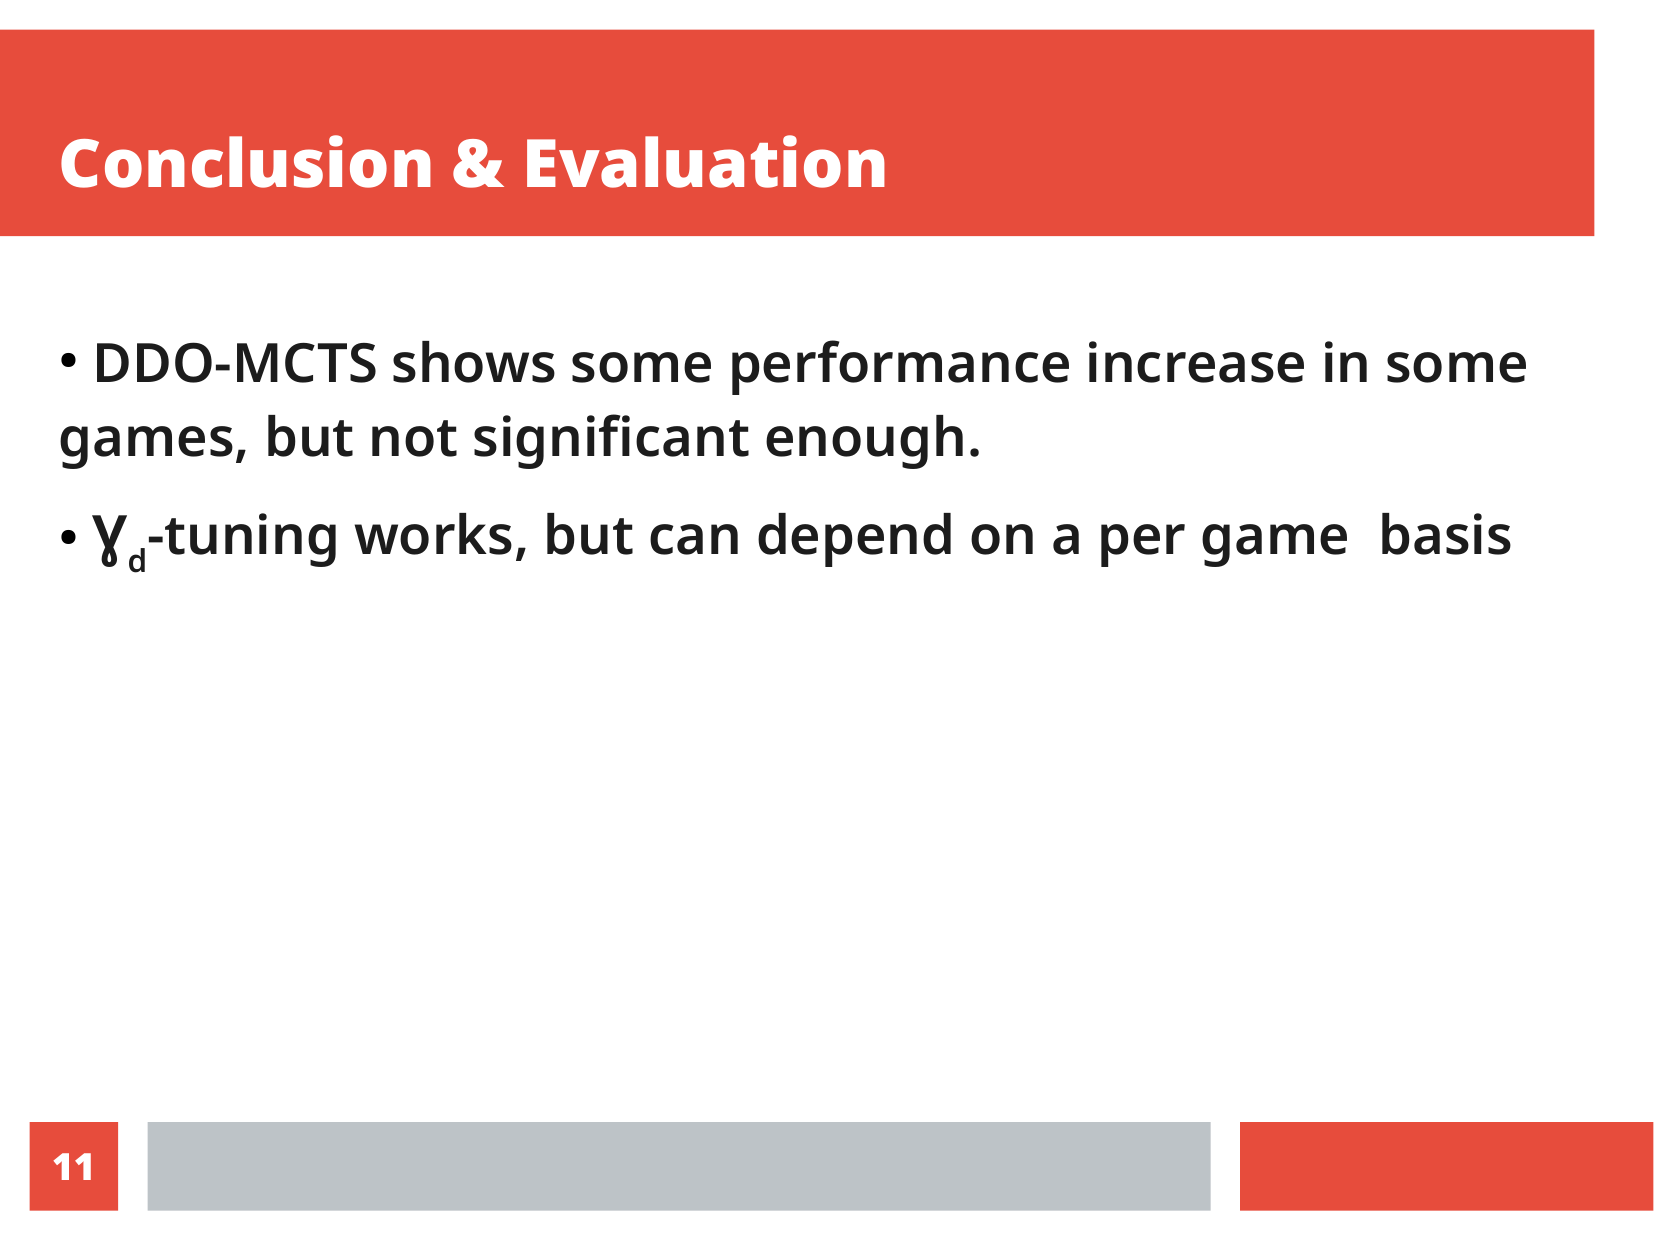

# Conclusion & Evaluation
 DDO-MCTS shows some performance increase in some games, but not significant enough.
 Ɣd-tuning works, but can depend on a per game basis
11